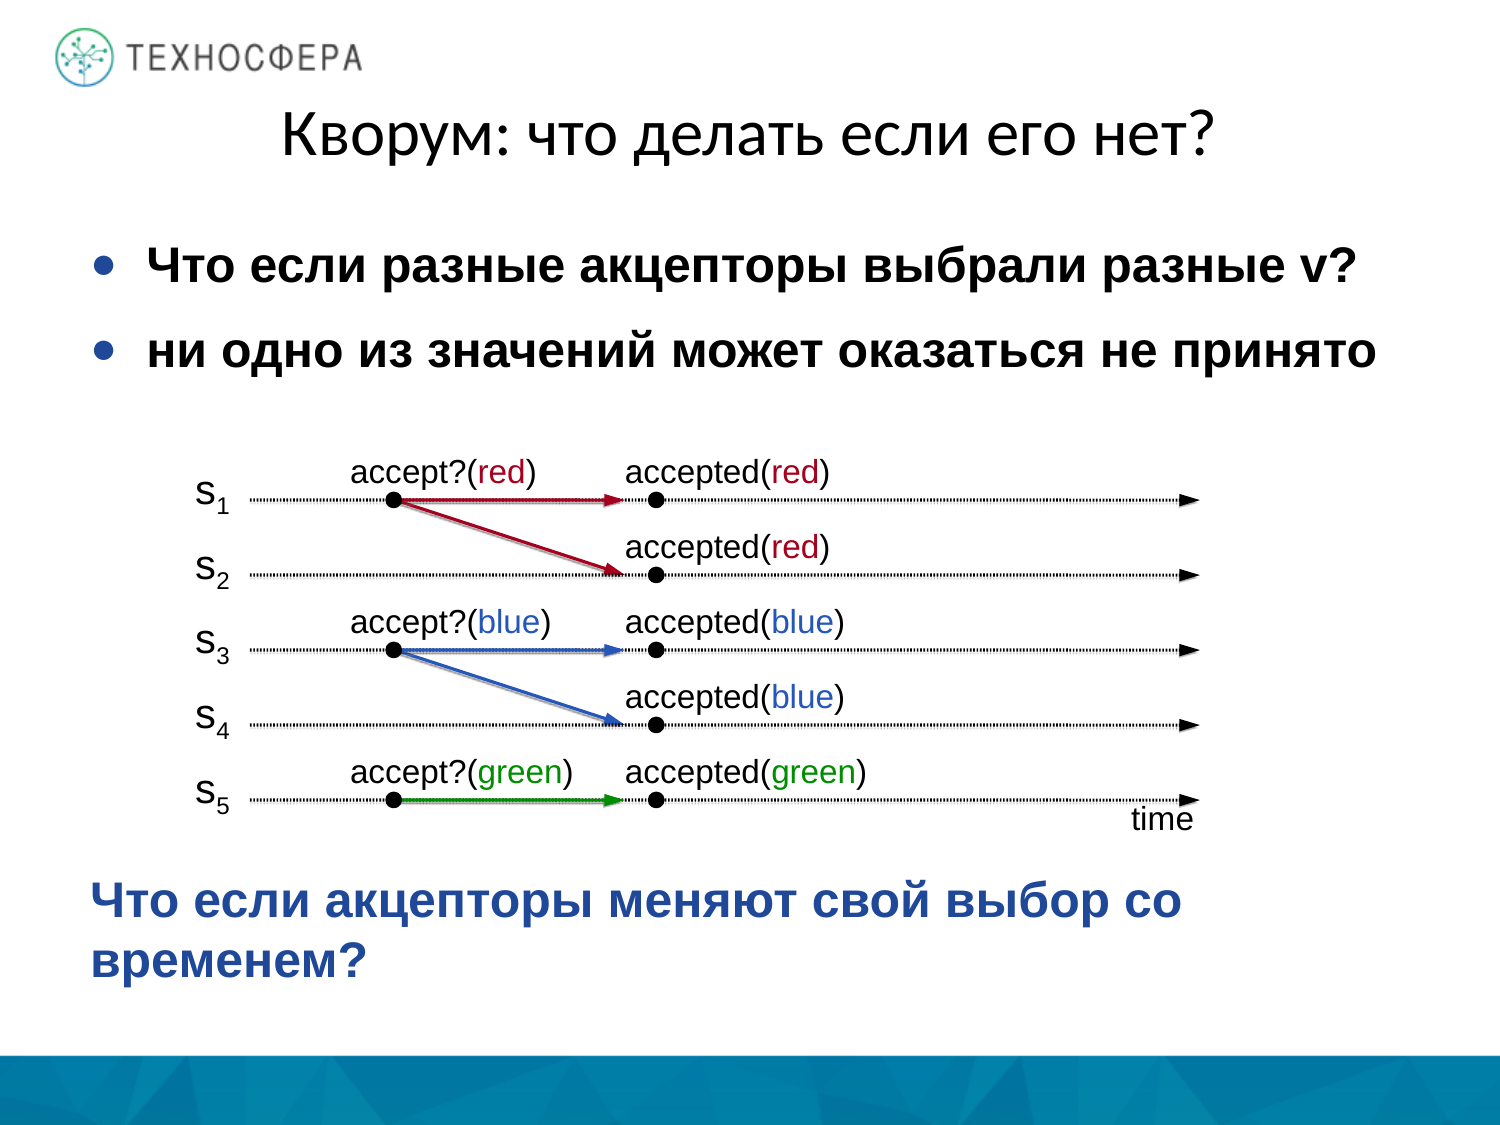

Кворум: что делать если его нет?
# Что если разные акцепторы выбрали разные v?
ни одно из значений может оказаться не принято
Что если акцепторы меняют свой выбор со временем?
accept?(red)
accepted(red)
s1
accepted(red)
s2
accept?(blue)
accepted(blue)
s3
accepted(blue)
s4
accept?(green)
accepted(green)
s5
time